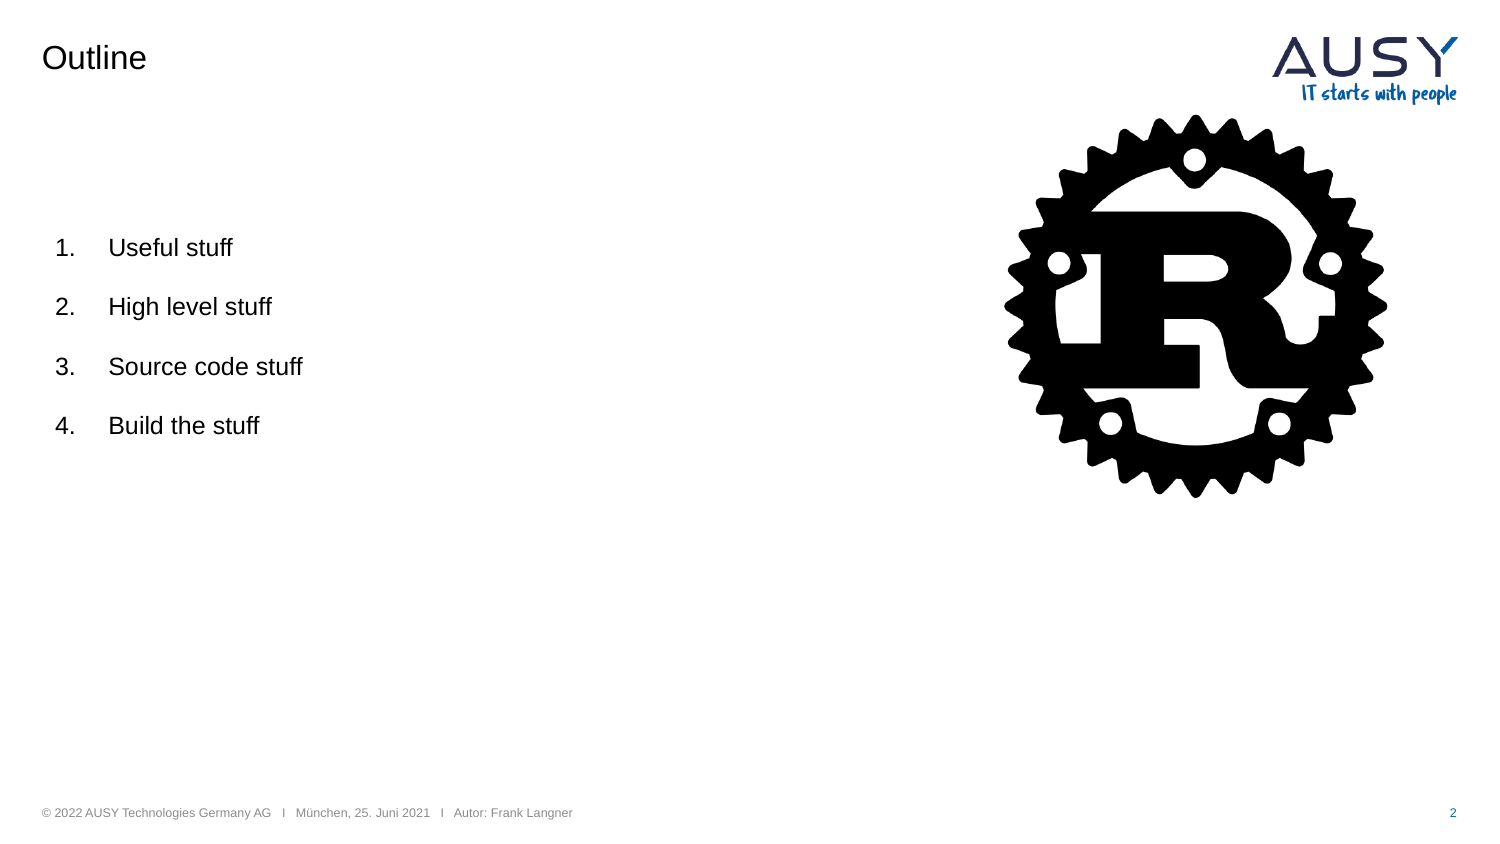

# Outline
Useful stuff
High level stuff
Source code stuff
Build the stuff
© 2022 AUSY Technologies Germany AG I München, 25. Juni 2021 I Autor: Frank Langner